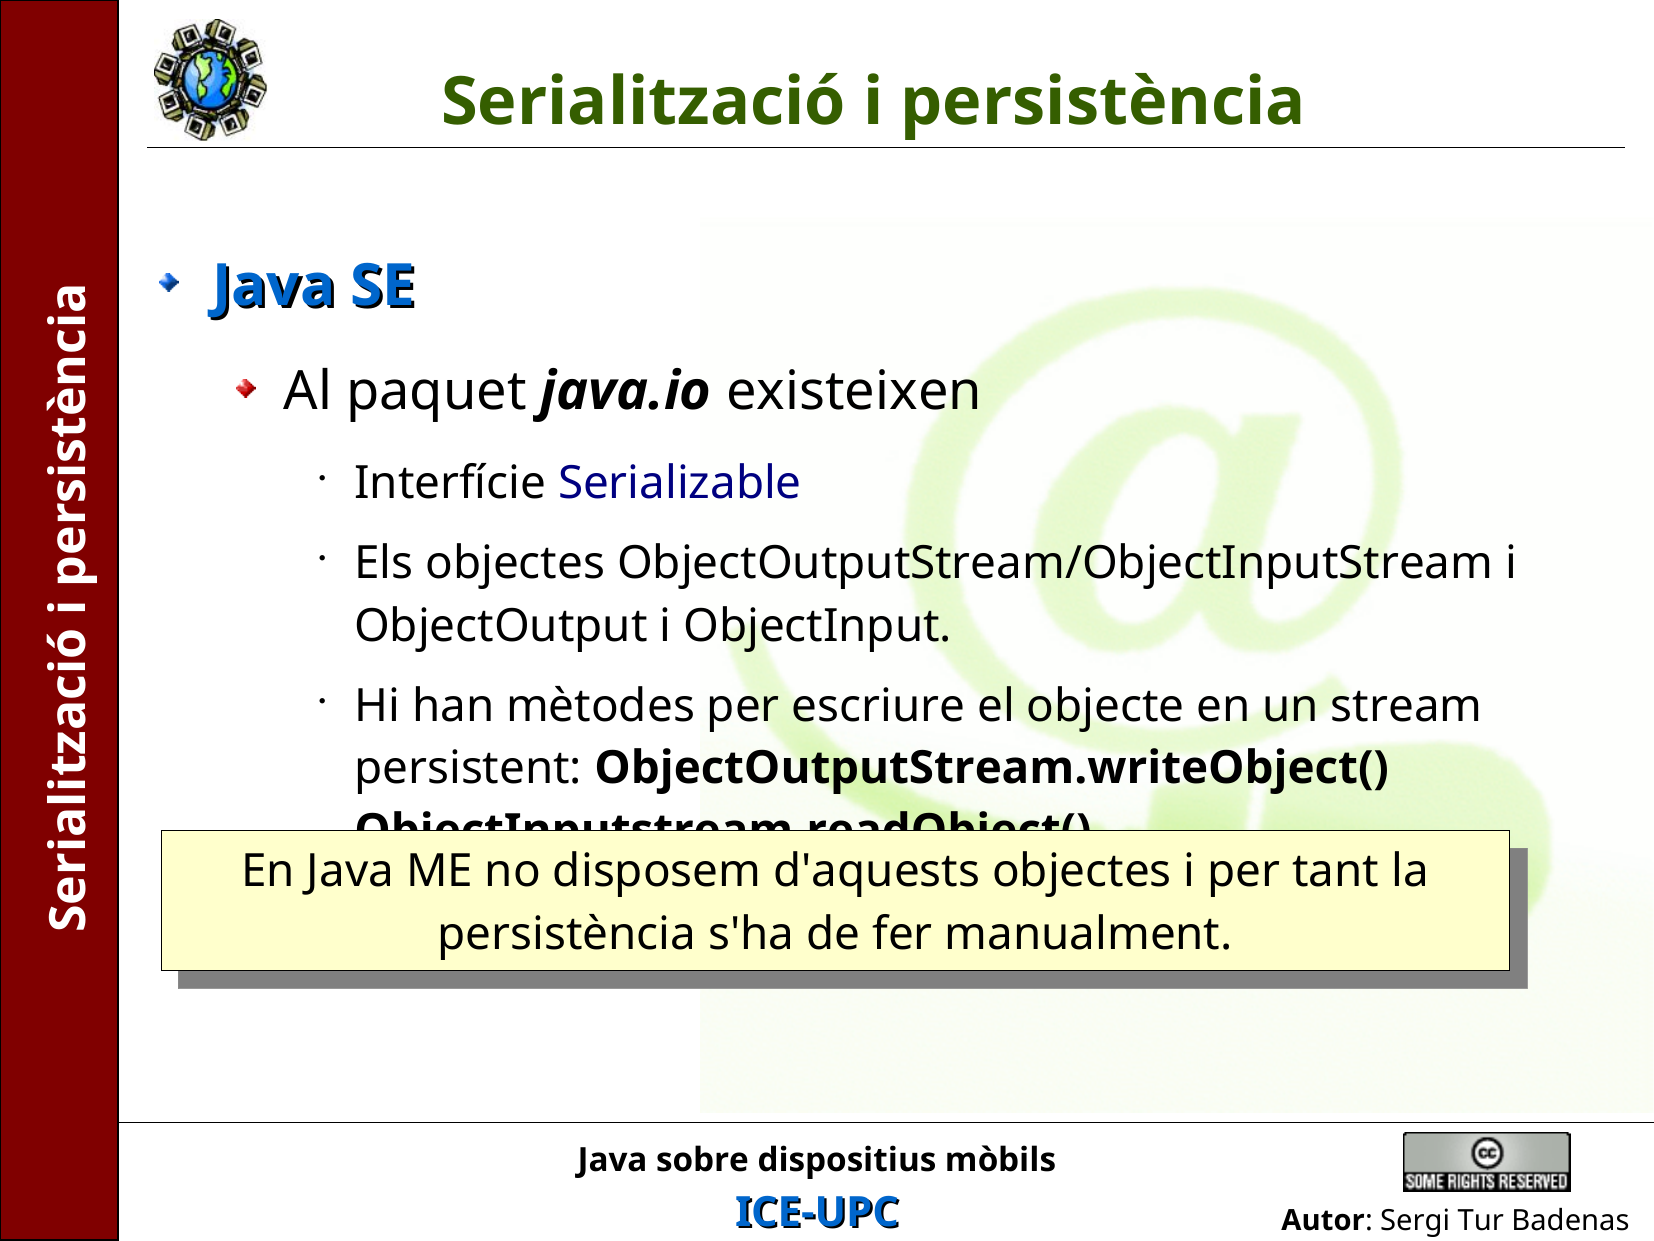

# Serialització i persistència
Java SE
Al paquet java.io existeixen
Interfície Serializable
Els objectes ObjectOutputStream/ObjectInputStream i ObjectOutput i ObjectInput.
Hi han mètodes per escriure el objecte en un stream persistent: ObjectOutputStream.writeObject() ObjectInputstream.readObject()
En Java ME no disposem d'aquests objectes i per tant la persistència s'ha de fer manualment.